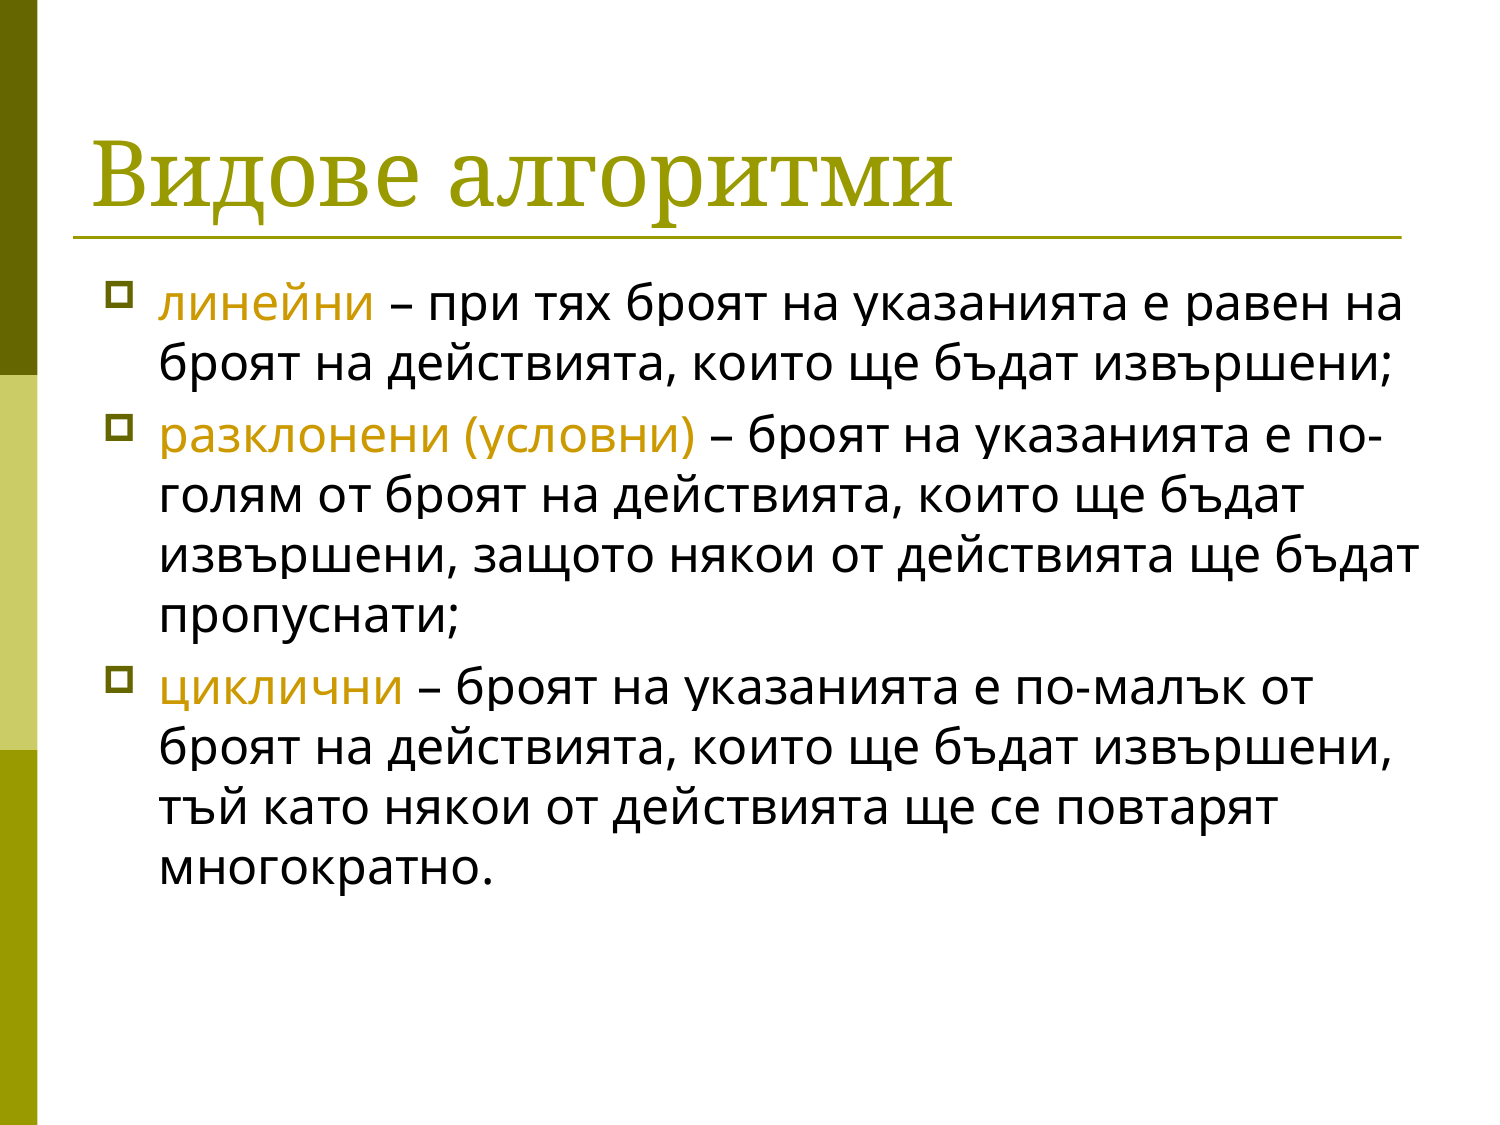

# Видове алгоритми
линейни – при тях броят на указанията е равен на броят на действията, които ще бъдат извършени;
разклонени (условни) – броят на указанията е по-голям от броят на действията, които ще бъдат извършени, защото някои от действията ще бъдат пропуснати;
циклични – броят на указанията е по-малък от броят на действията, които ще бъдат извършени, тъй като някои от действията ще се повтарят многократно.